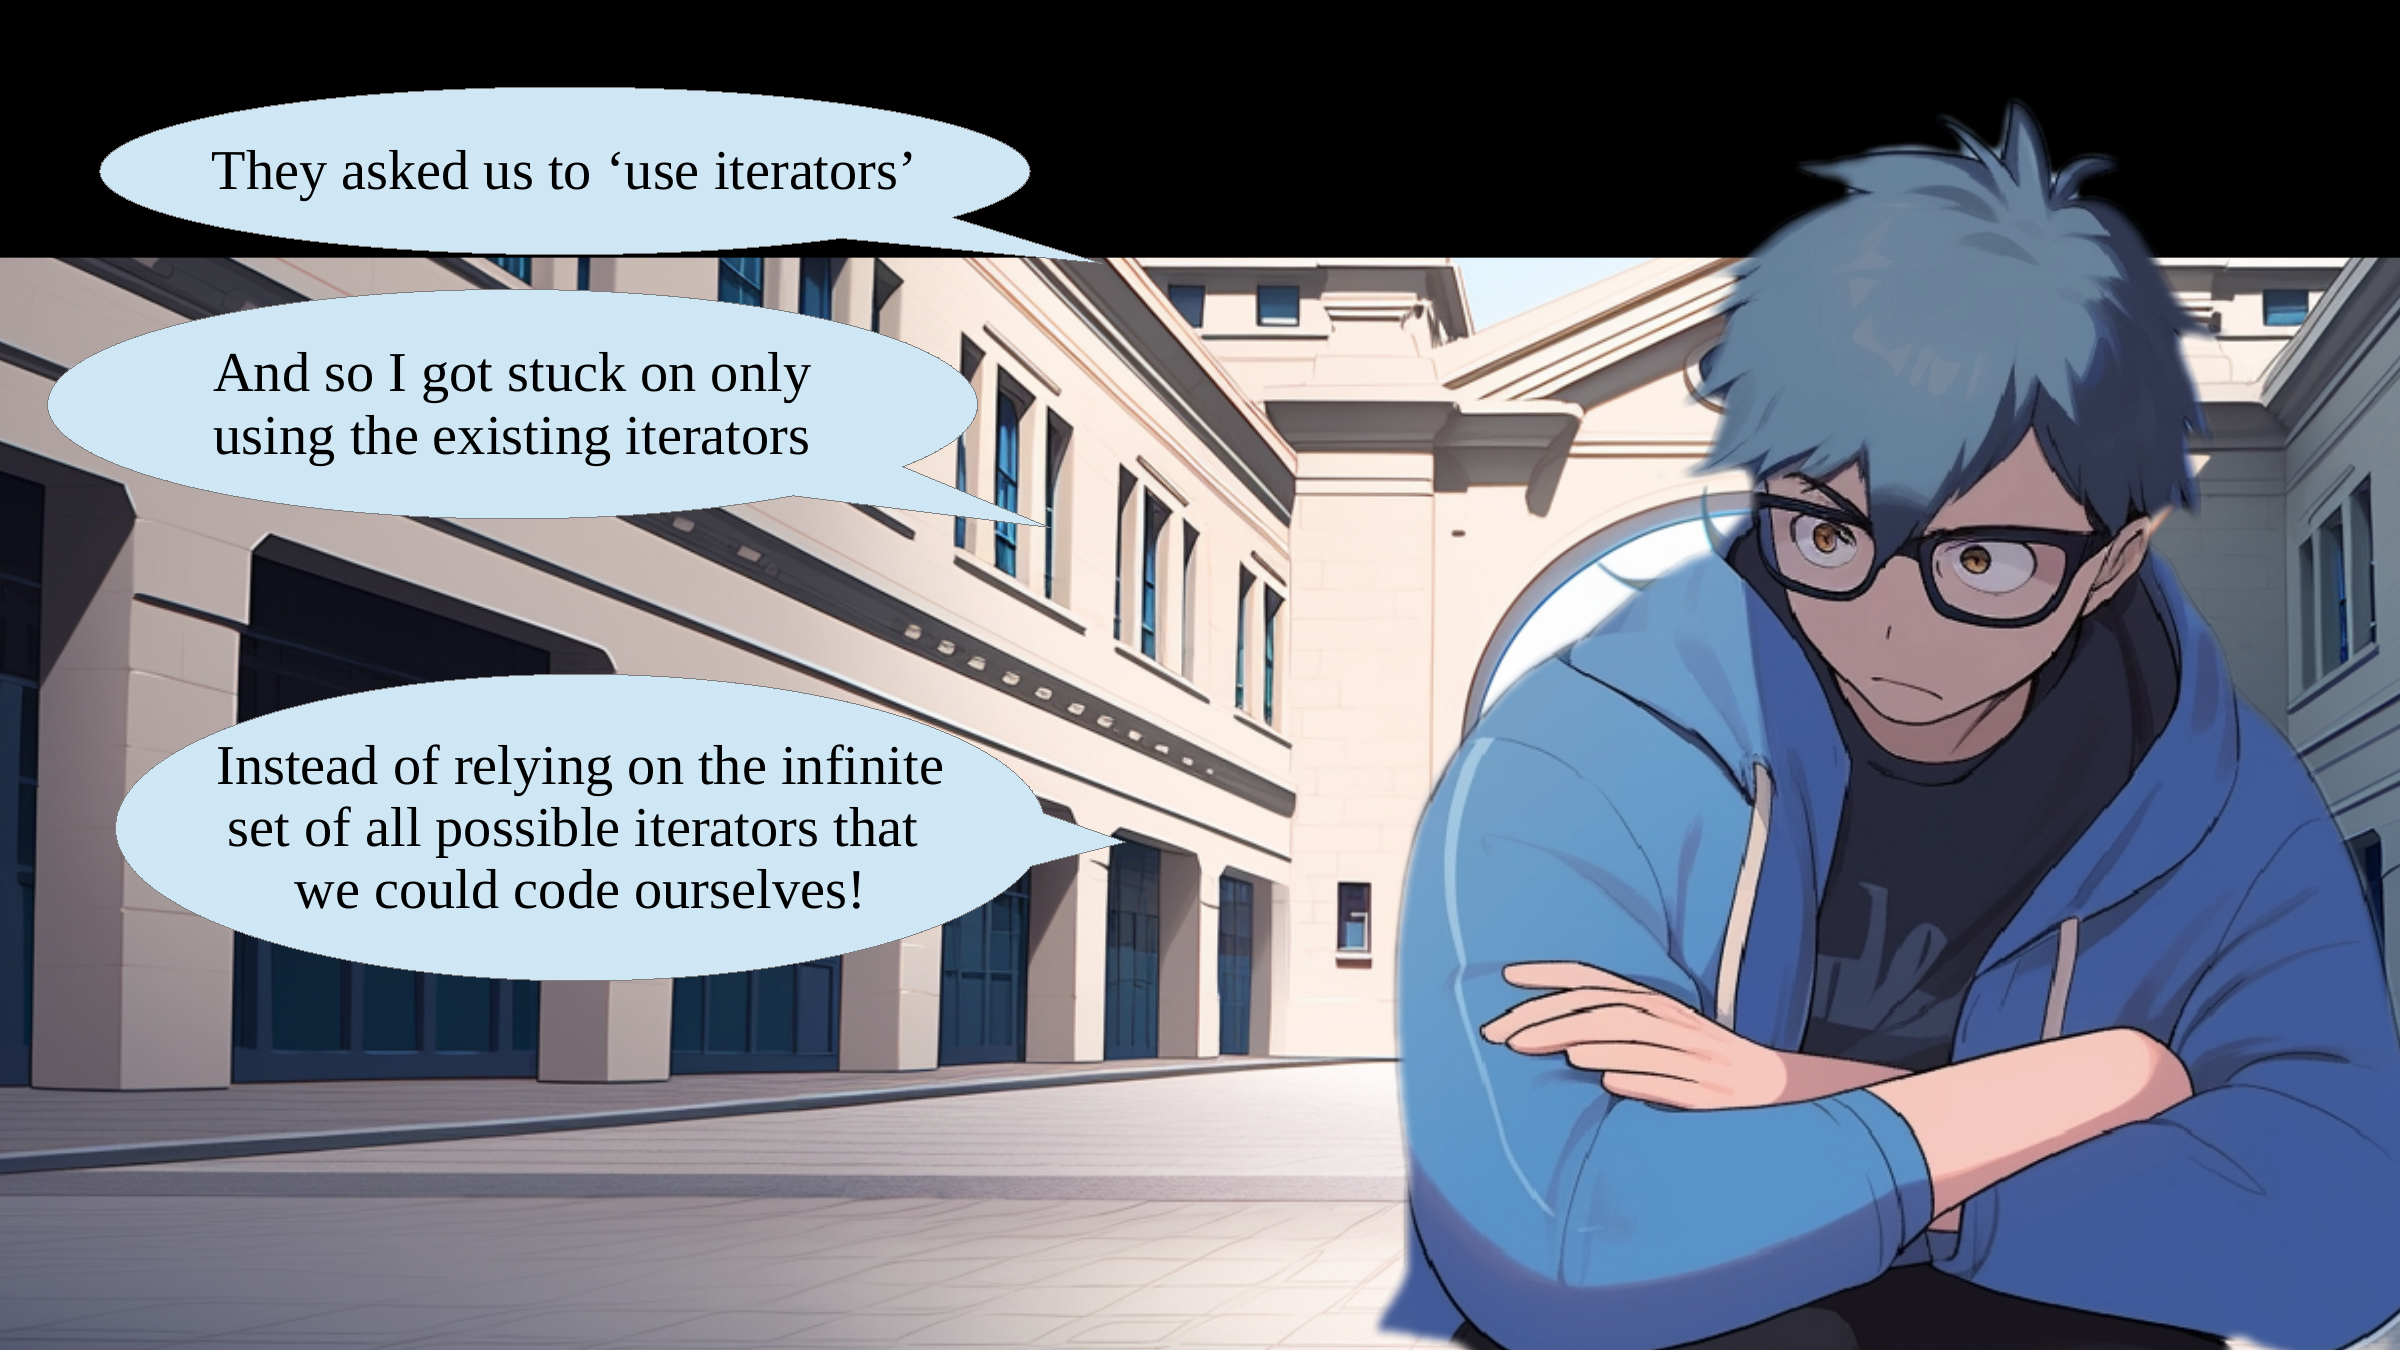

They asked us to ‘use iterators’
And so I got stuck on only
using the existing iterators
Instead of relying on the infinite
set of all possible iterators that
we could code ourselves!